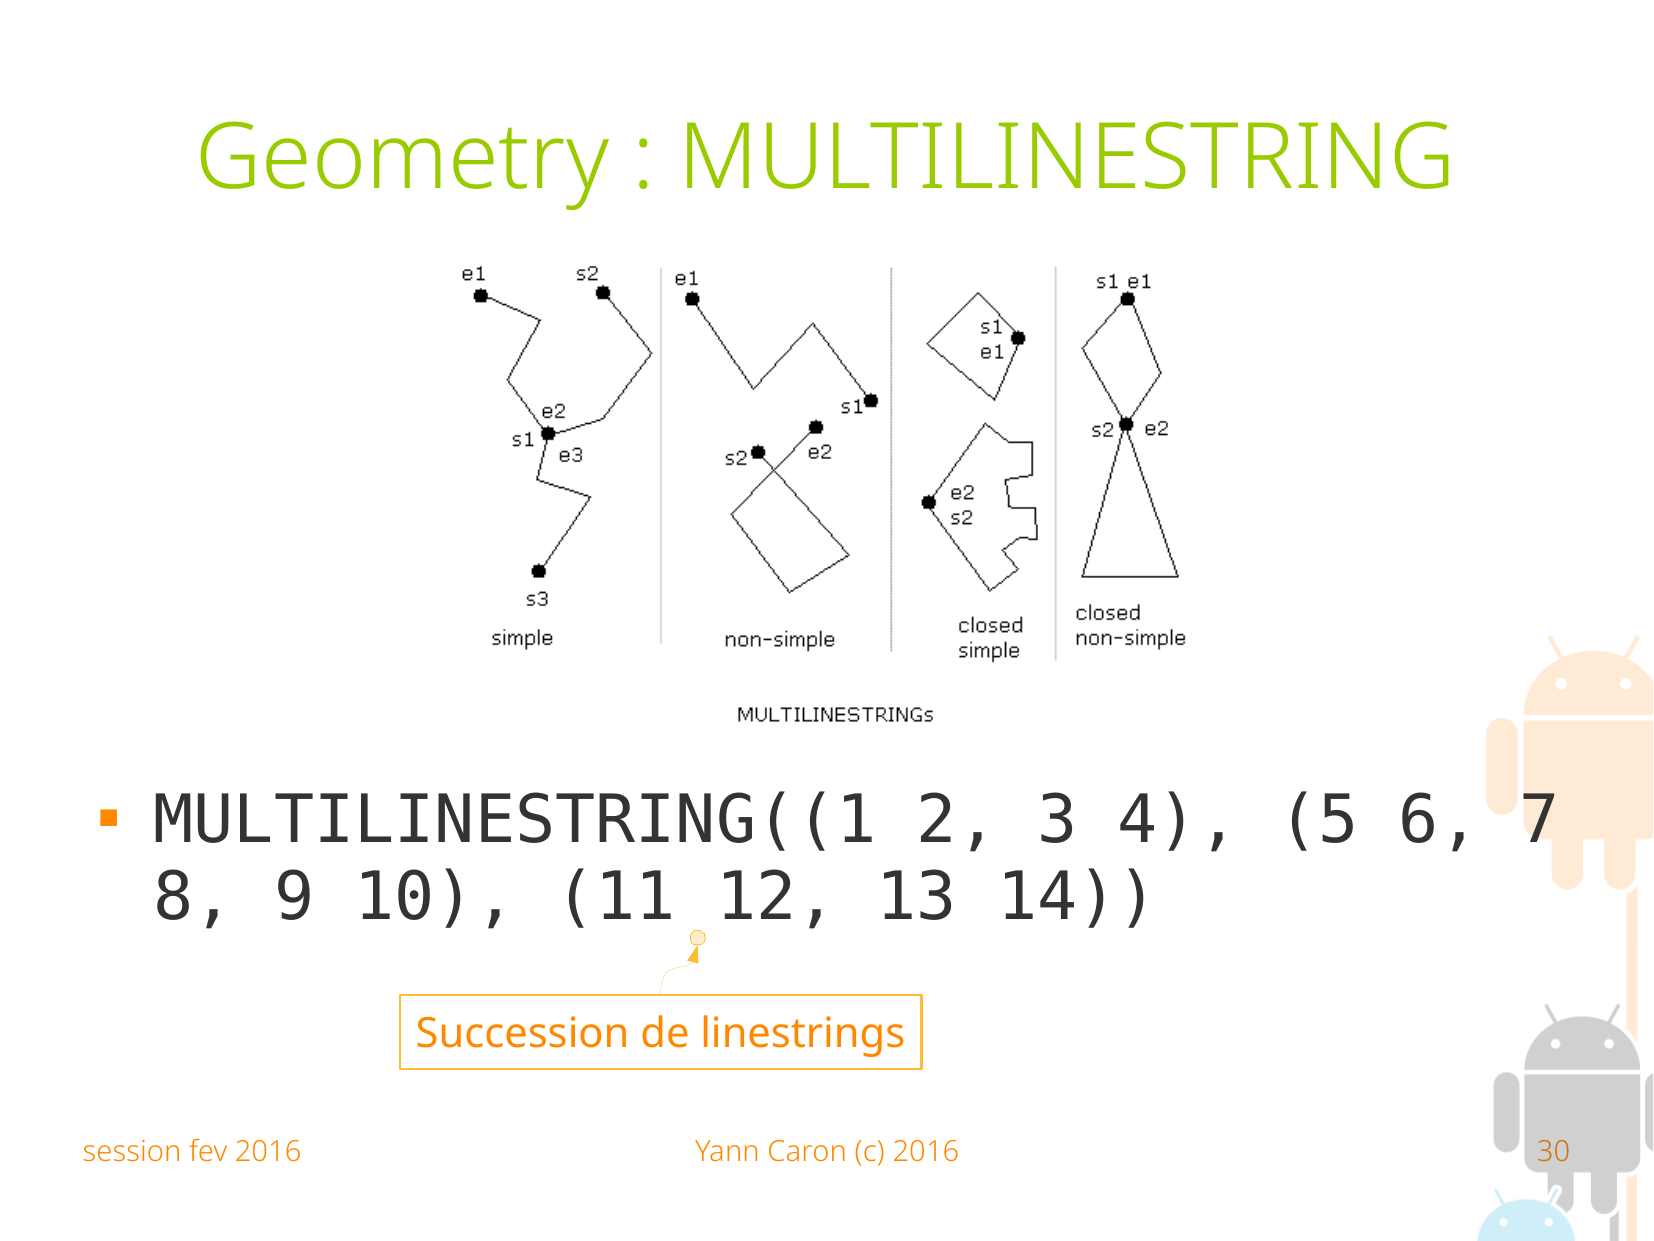

# Geometry : MULTILINESTRING
MULTILINESTRING((1 2, 3 4), (5 6, 7 8, 9 10), (11 12, 13 14))
Succession de linestrings
session fev 2016
Yann Caron (c) 2016
30